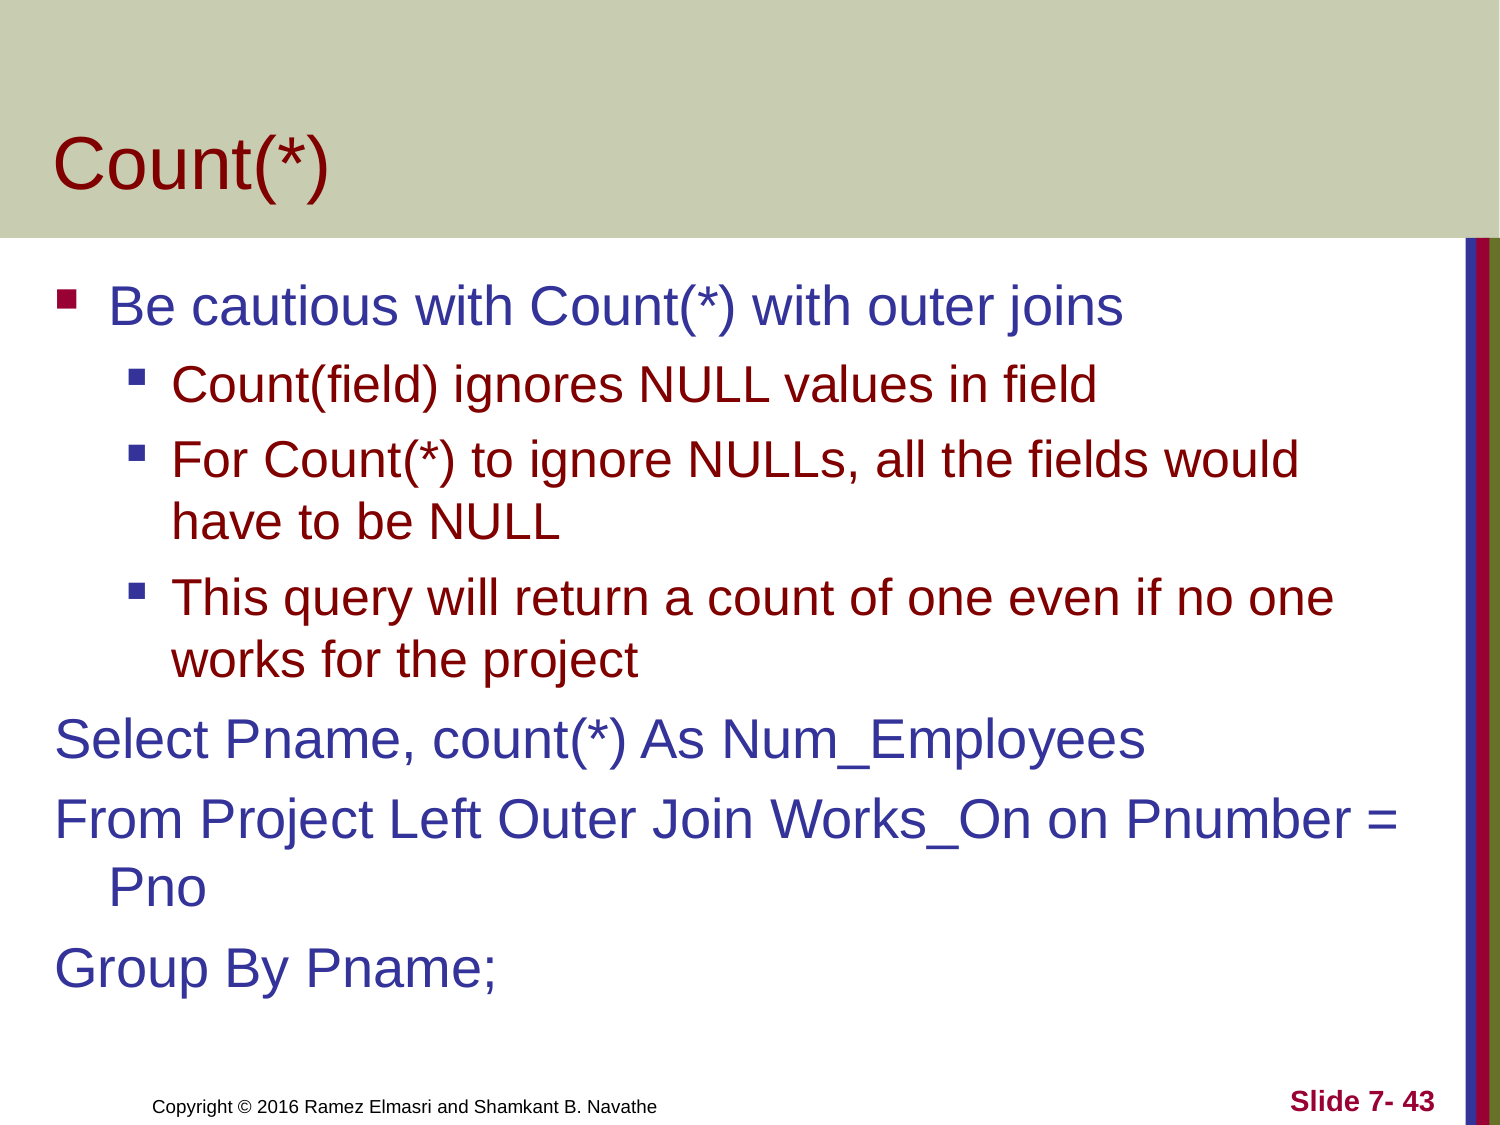

# Count(*)
Be cautious with Count(*) with outer joins
Count(field) ignores NULL values in field
For Count(*) to ignore NULLs, all the fields would have to be NULL
This query will return a count of one even if no one works for the project
Select Pname, count(*) As Num_Employees
From Project Left Outer Join Works_On on Pnumber = Pno
Group By Pname;
Slide 7-